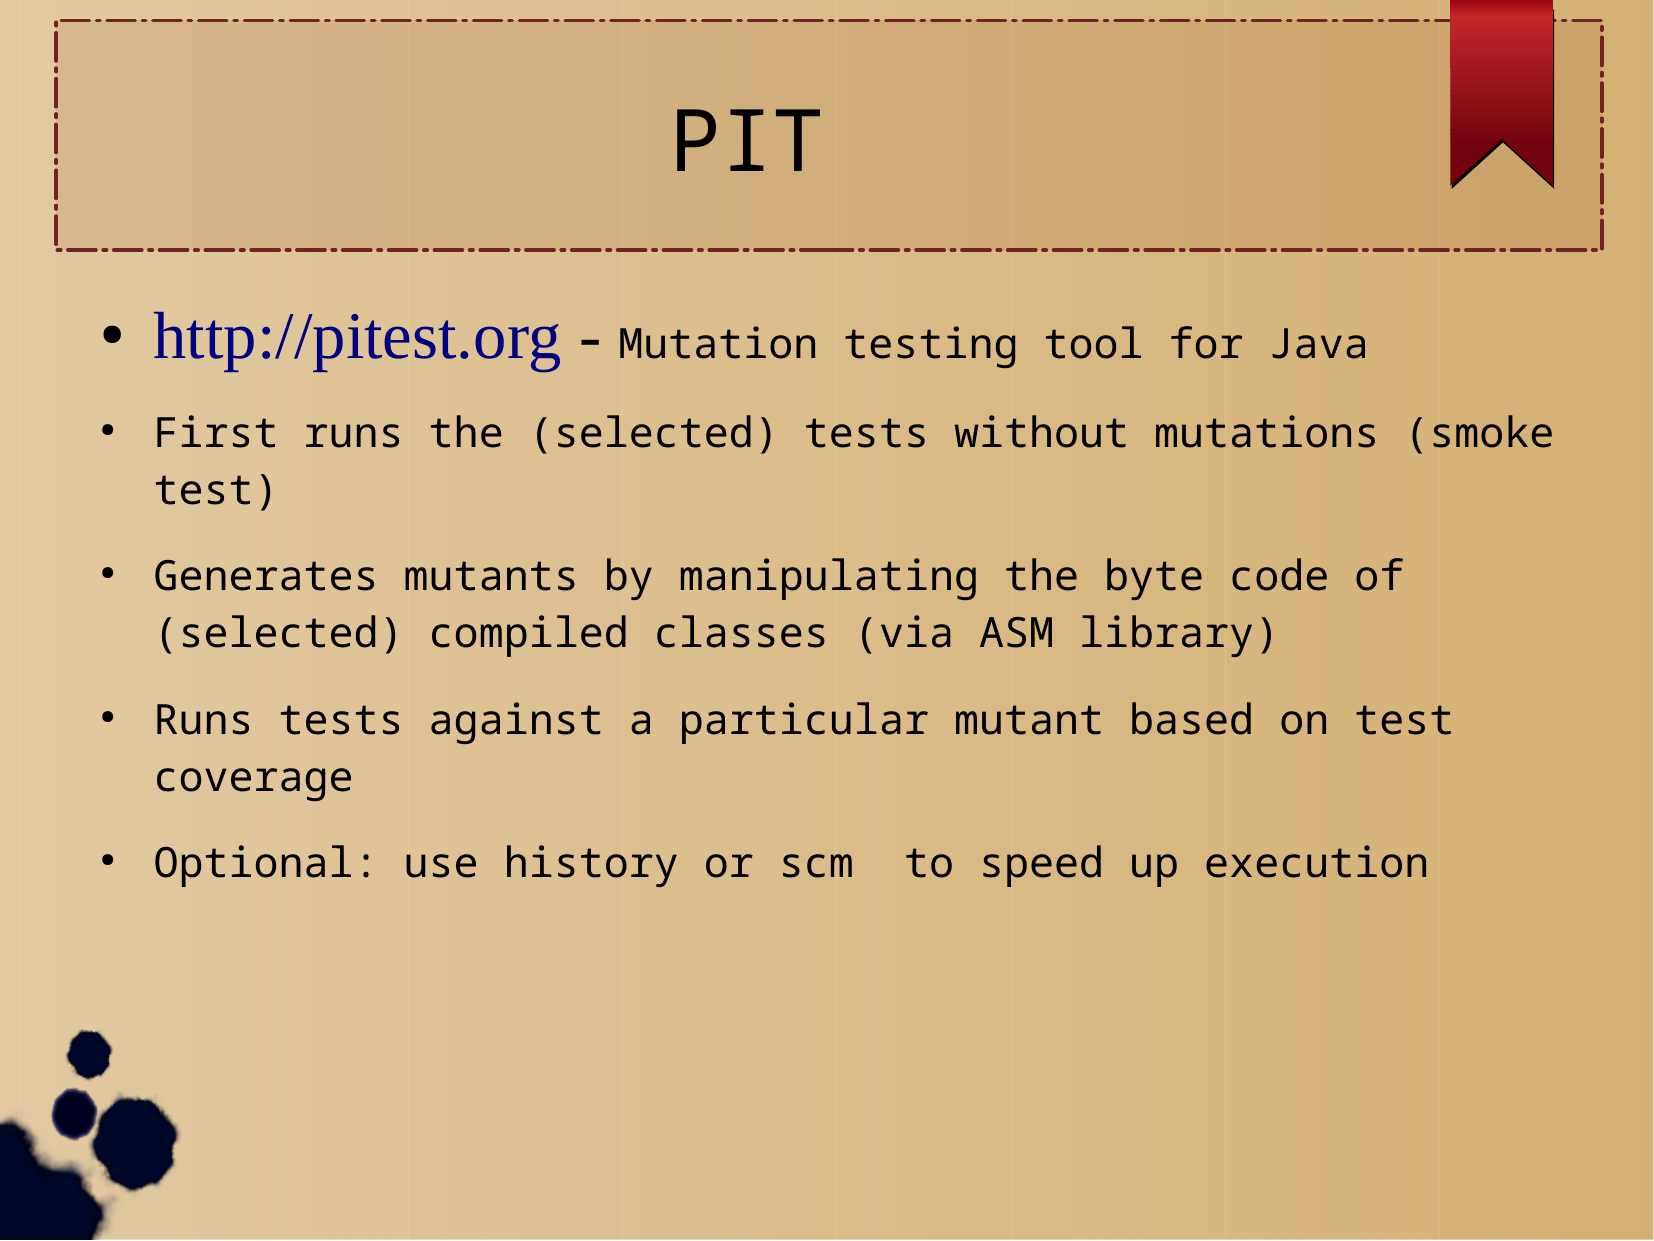

# PIT
http://pitest.org - Mutation testing tool for Java
First runs the (selected) tests without mutations (smoke test)
Generates mutants by manipulating the byte code of (selected) compiled classes (via ASM library)
Runs tests against a particular mutant based on test coverage
Optional: use history or scm to speed up execution